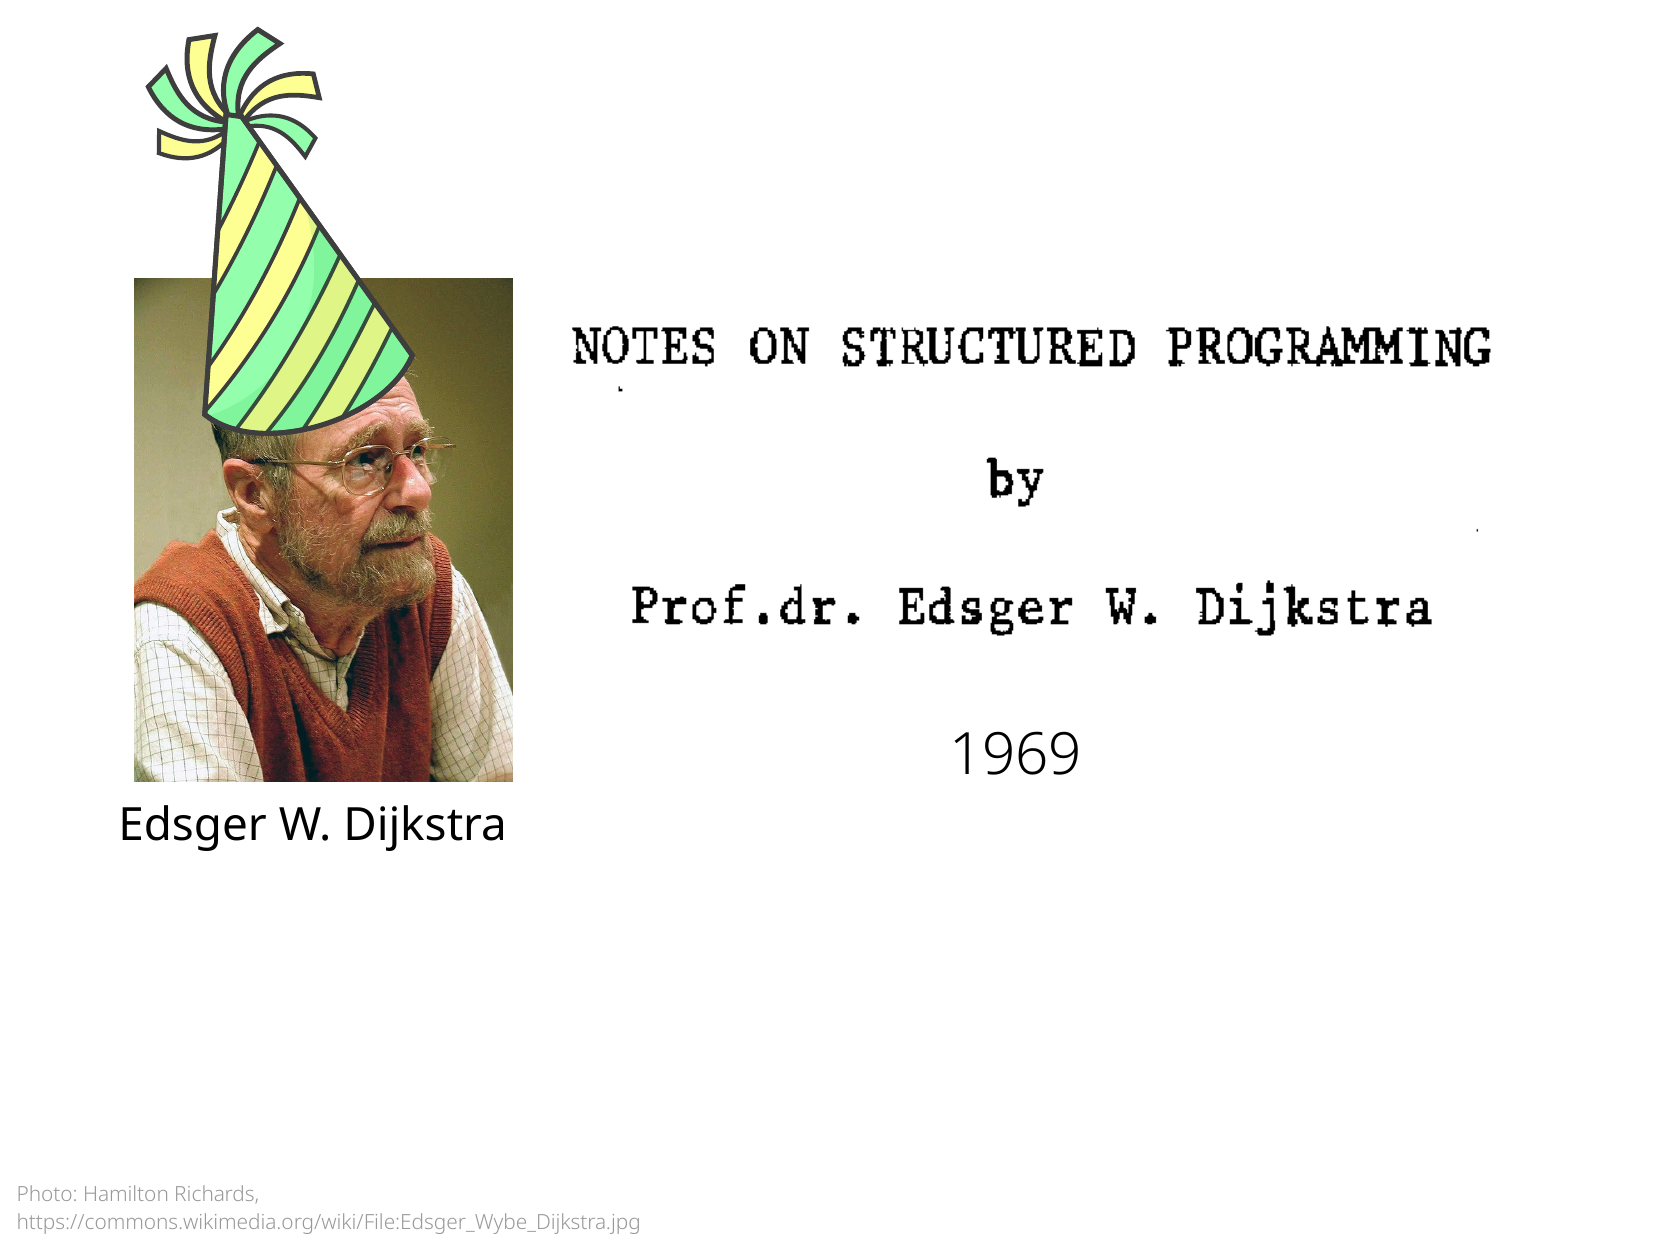

1969
Edsger W. Dijkstra
Photo: Hamilton Richards, https://commons.wikimedia.org/wiki/File:Edsger_Wybe_Dijkstra.jpg